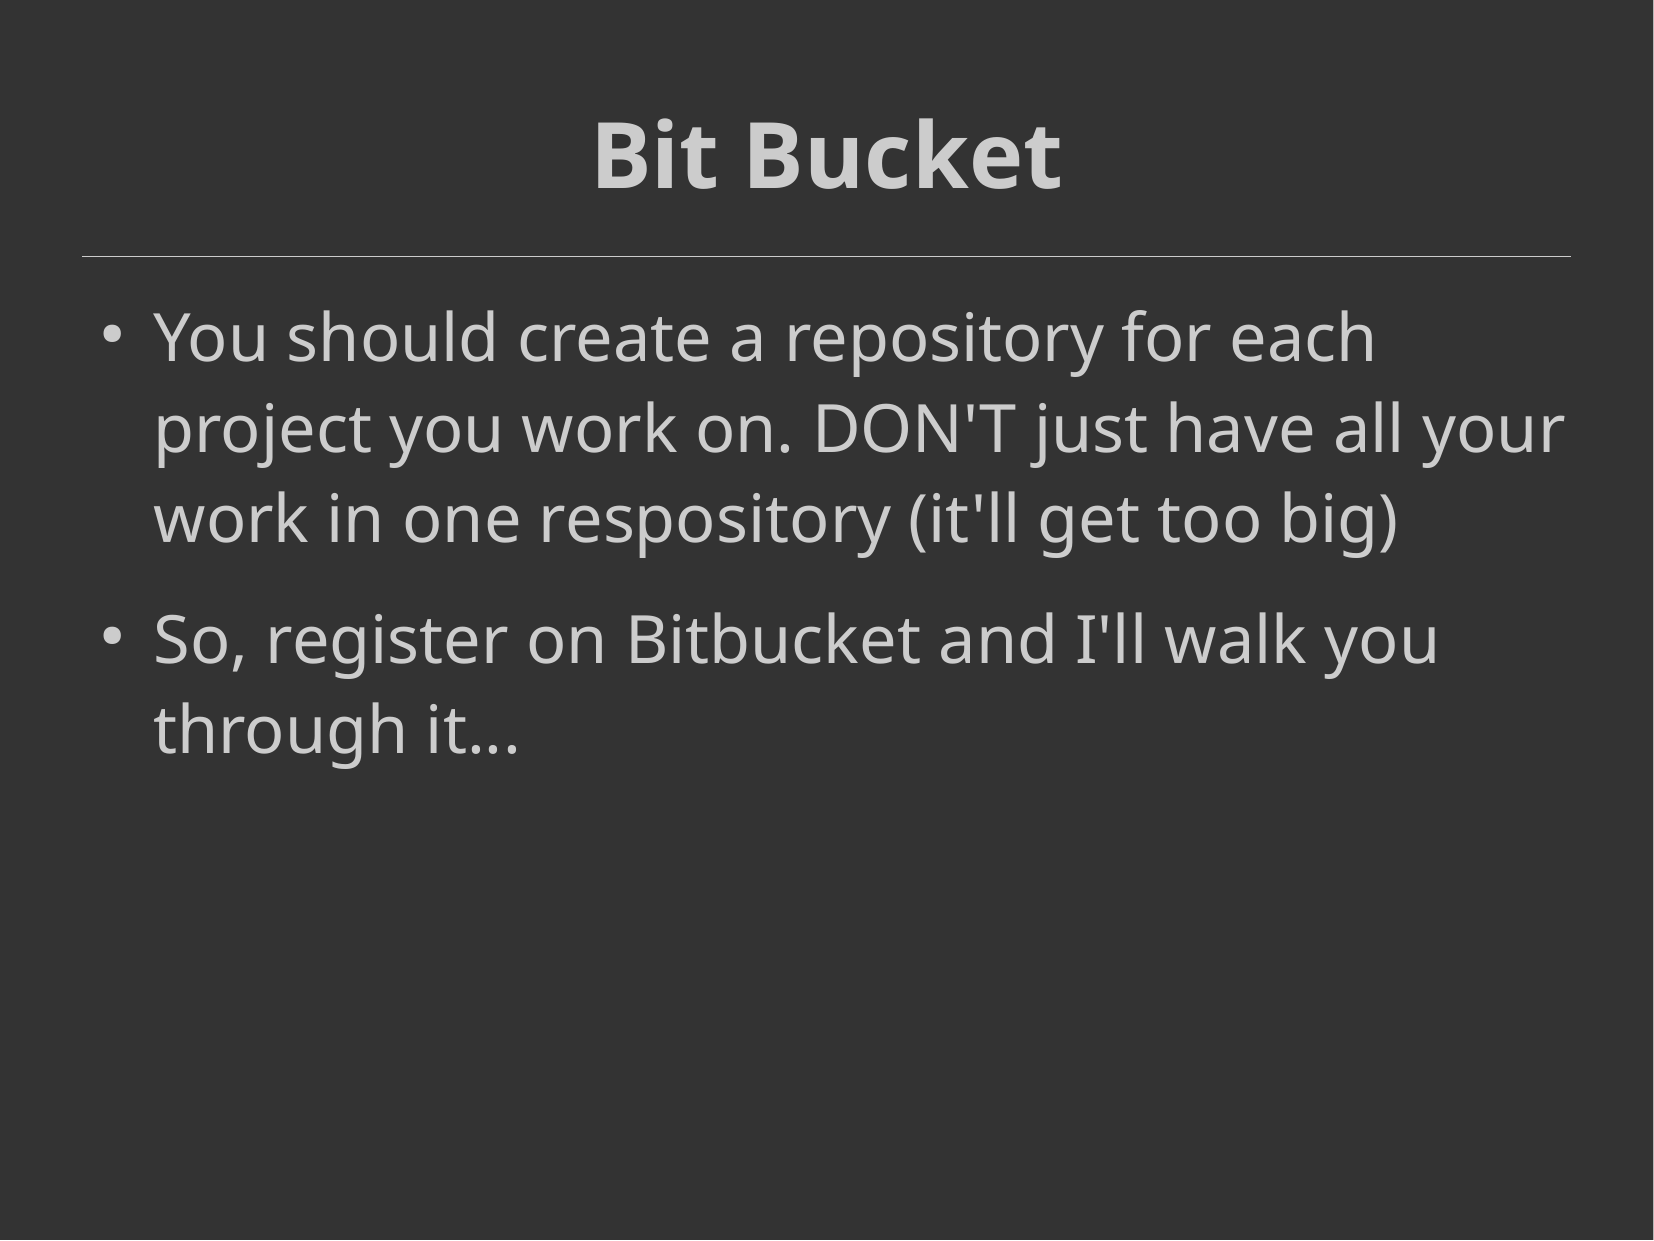

# Bit Bucket
You should create a repository for each project you work on. DON'T just have all your work in one respository (it'll get too big)
So, register on Bitbucket and I'll walk you through it...